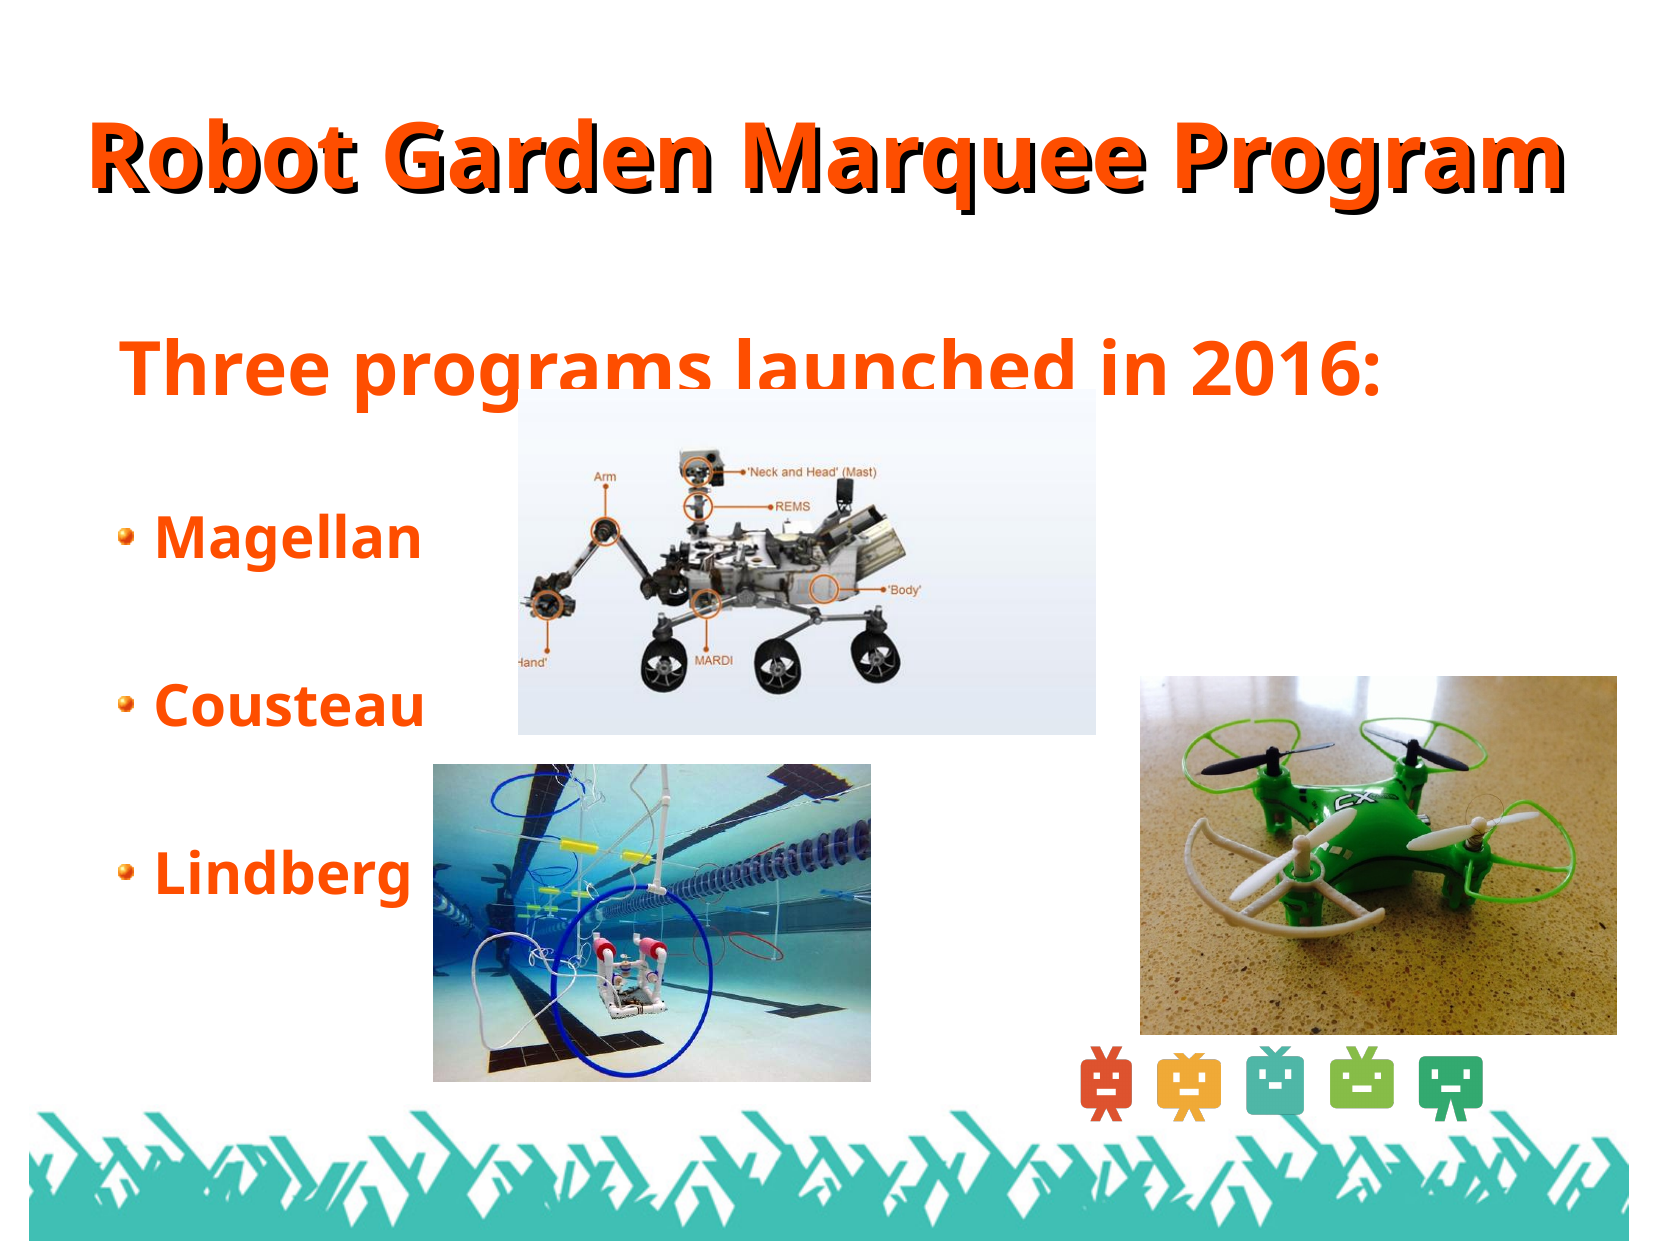

# Robot Garden Marquee Program
Three programs launched in 2016:
Magellan
Cousteau
Lindberg